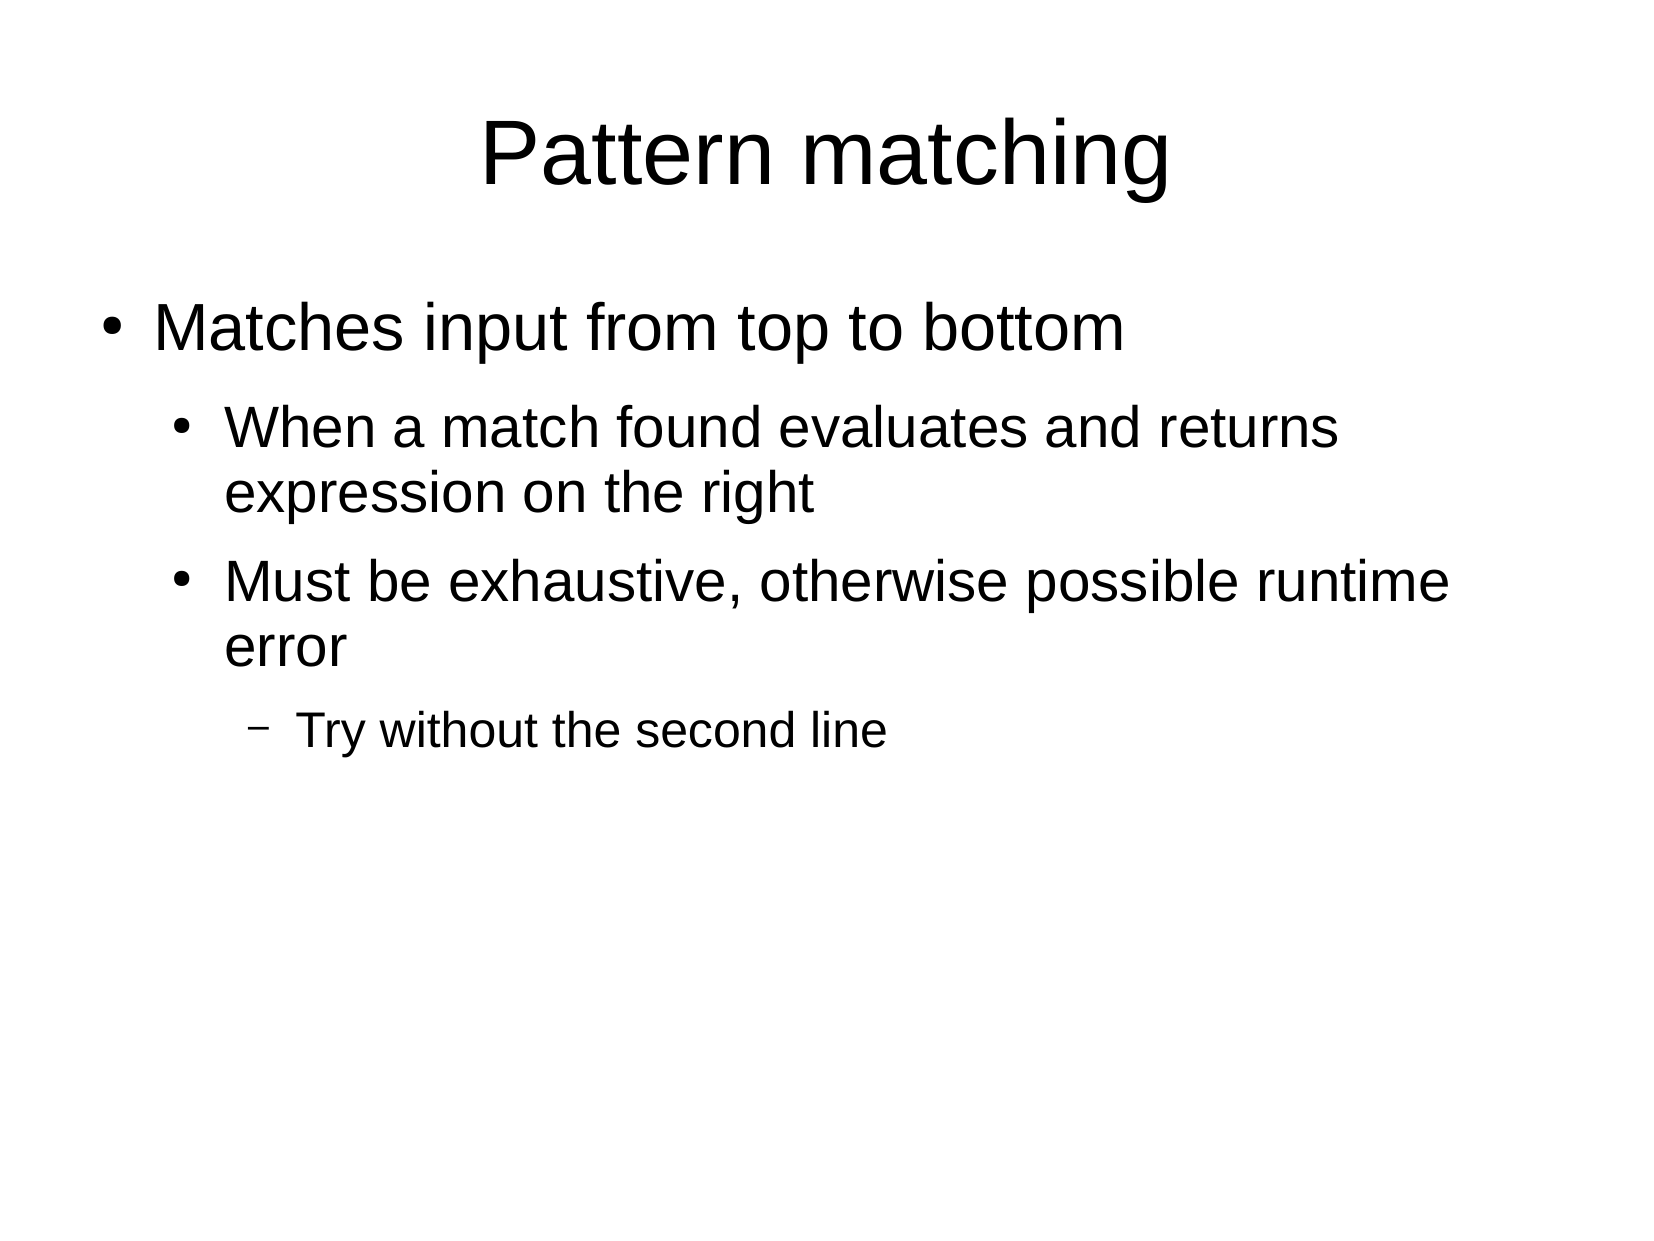

# Pattern matching
Matches input from top to bottom
When a match found evaluates and returns expression on the right
Must be exhaustive, otherwise possible runtime error
Try without the second line